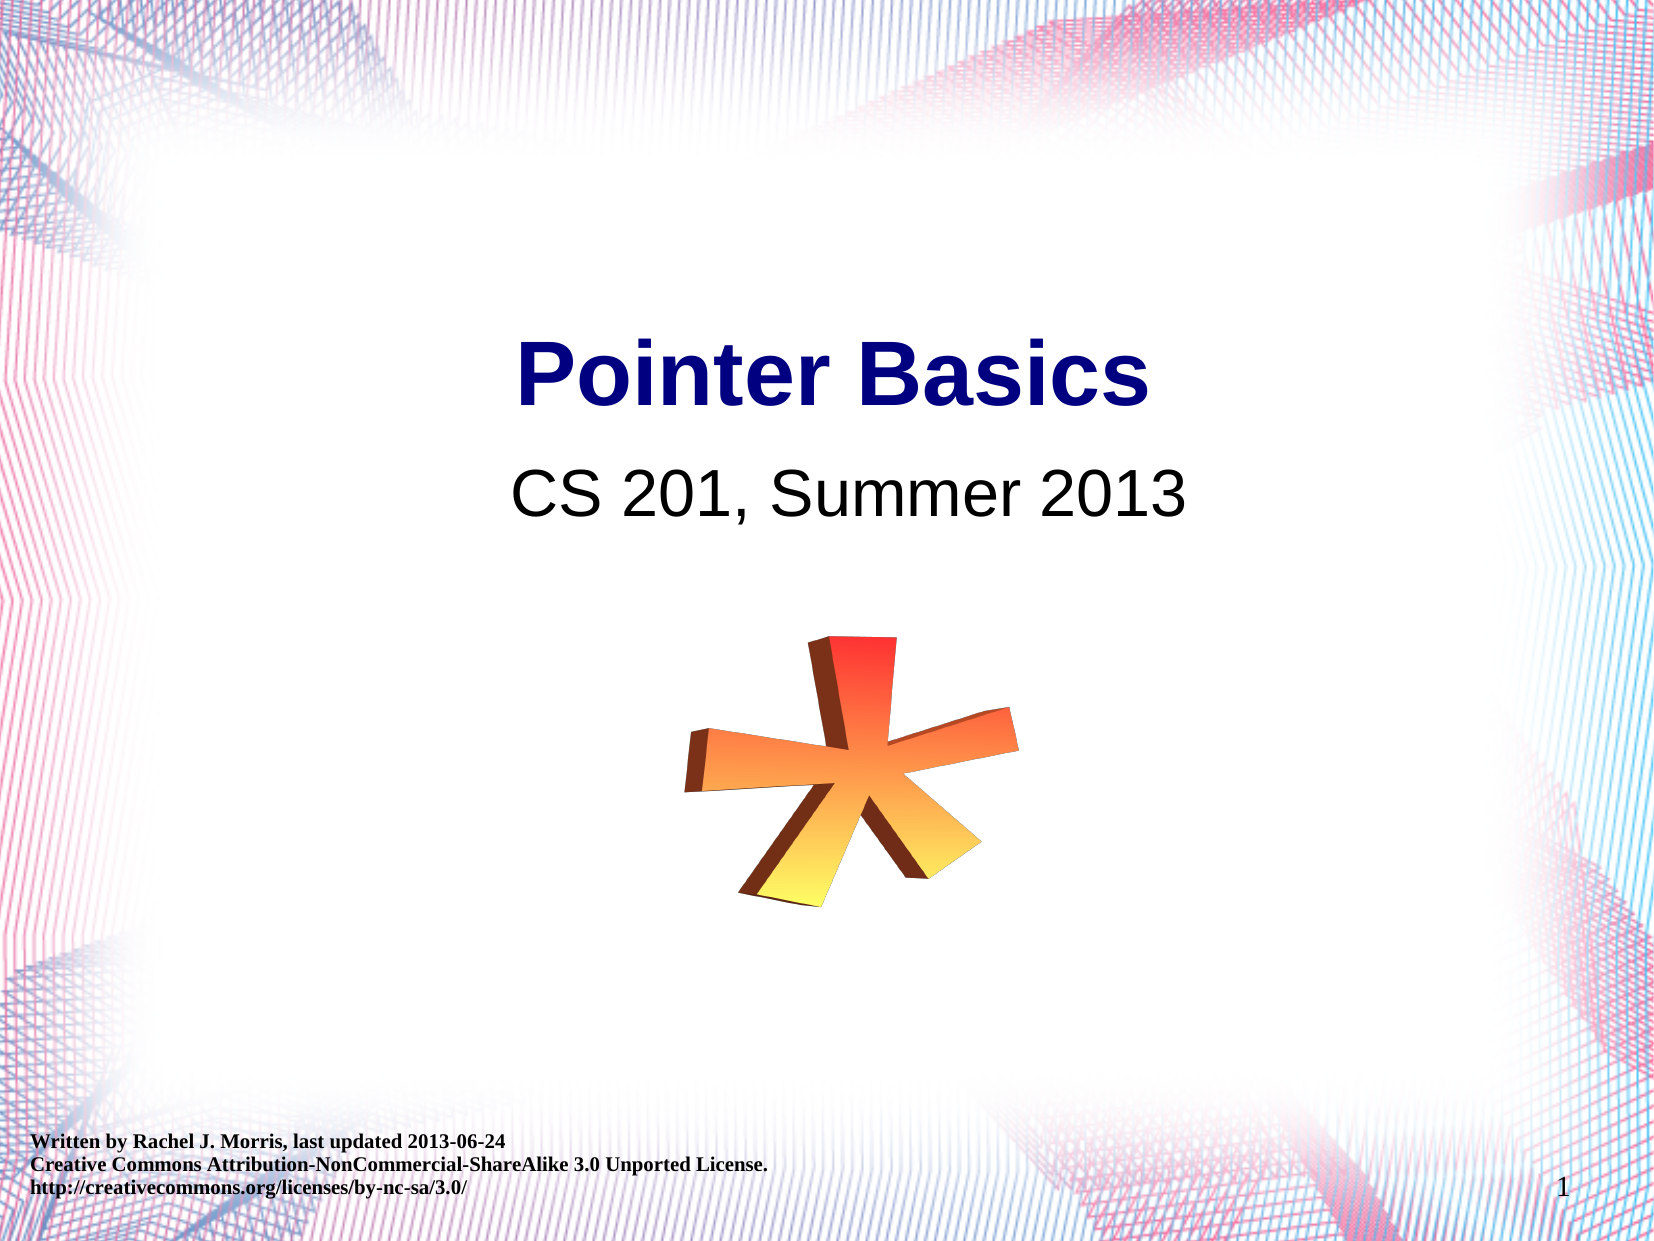

# Pointer Basics
CS 201, Summer 2013
*
1